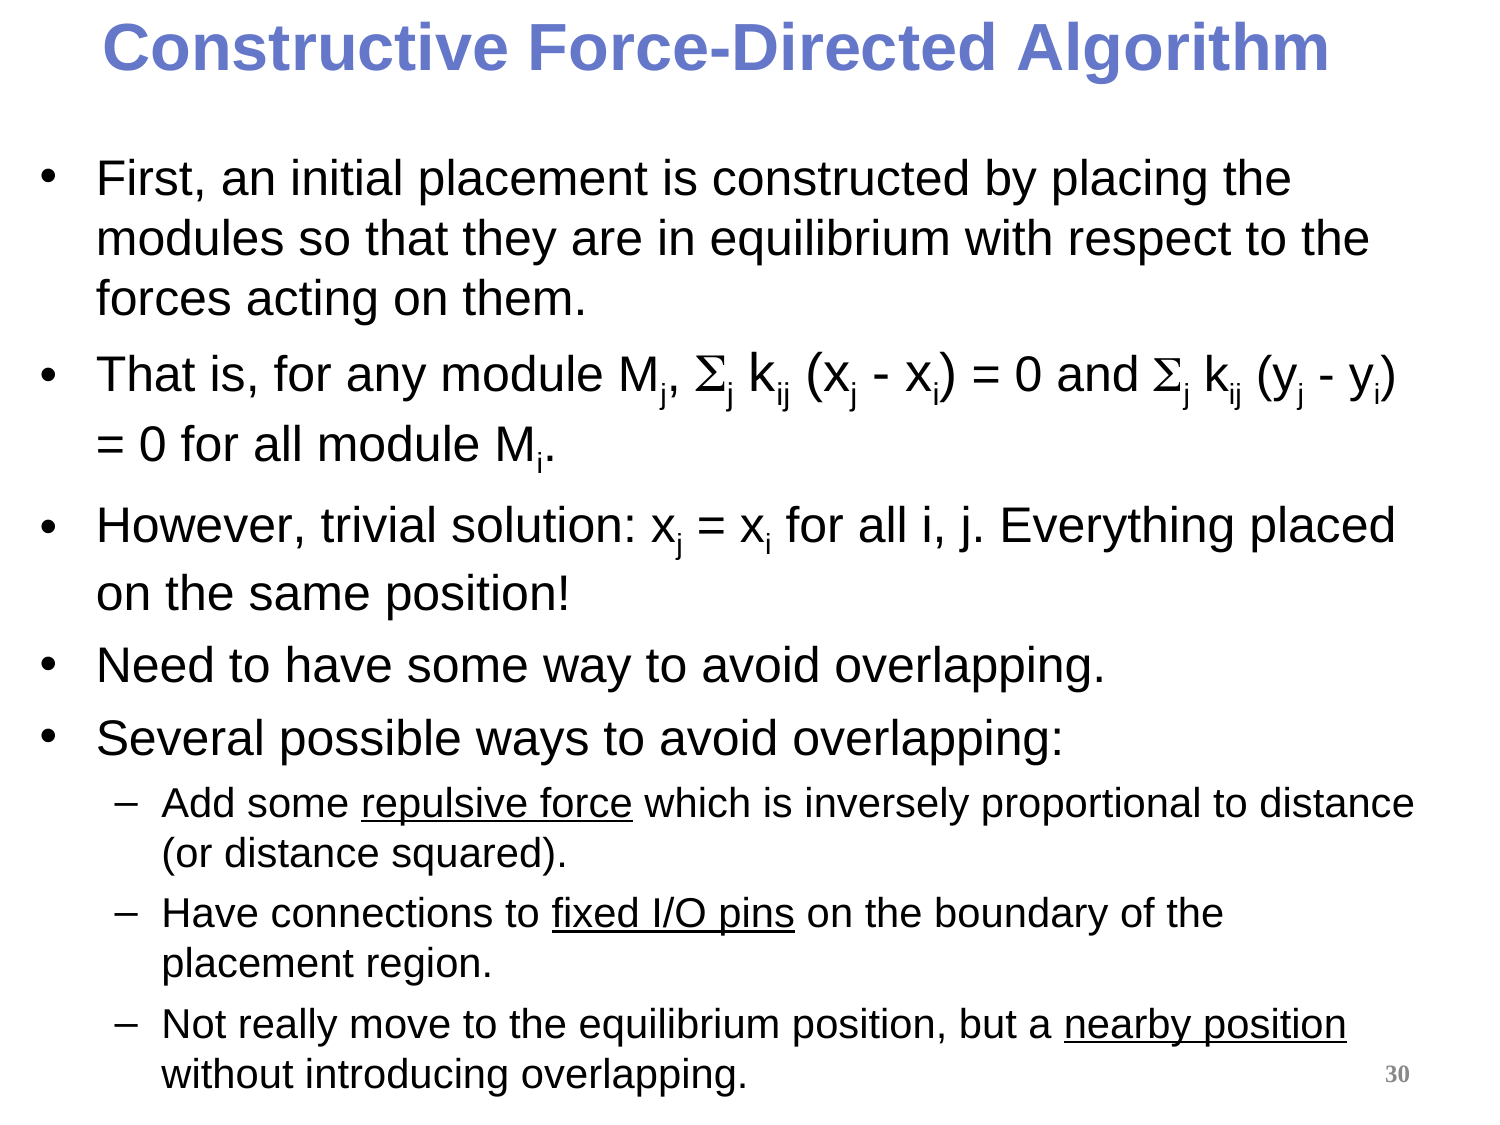

Constructive Force-Directed Algorithm
First, an initial placement is constructed by placing the modules so that they are in equilibrium with respect to the forces acting on them.
That is, for any module Mj, j kij (xj - xi) = 0 and j kij (yj - yi) = 0 for all module Mi.
However, trivial solution: xj = xi for all i, j. Everything placed on the same position!
Need to have some way to avoid overlapping.
Several possible ways to avoid overlapping:
Add some repulsive force which is inversely proportional to distance (or distance squared).
Have connections to fixed I/O pins on the boundary of the placement region.
Not really move to the equilibrium position, but a nearby position without introducing overlapping.